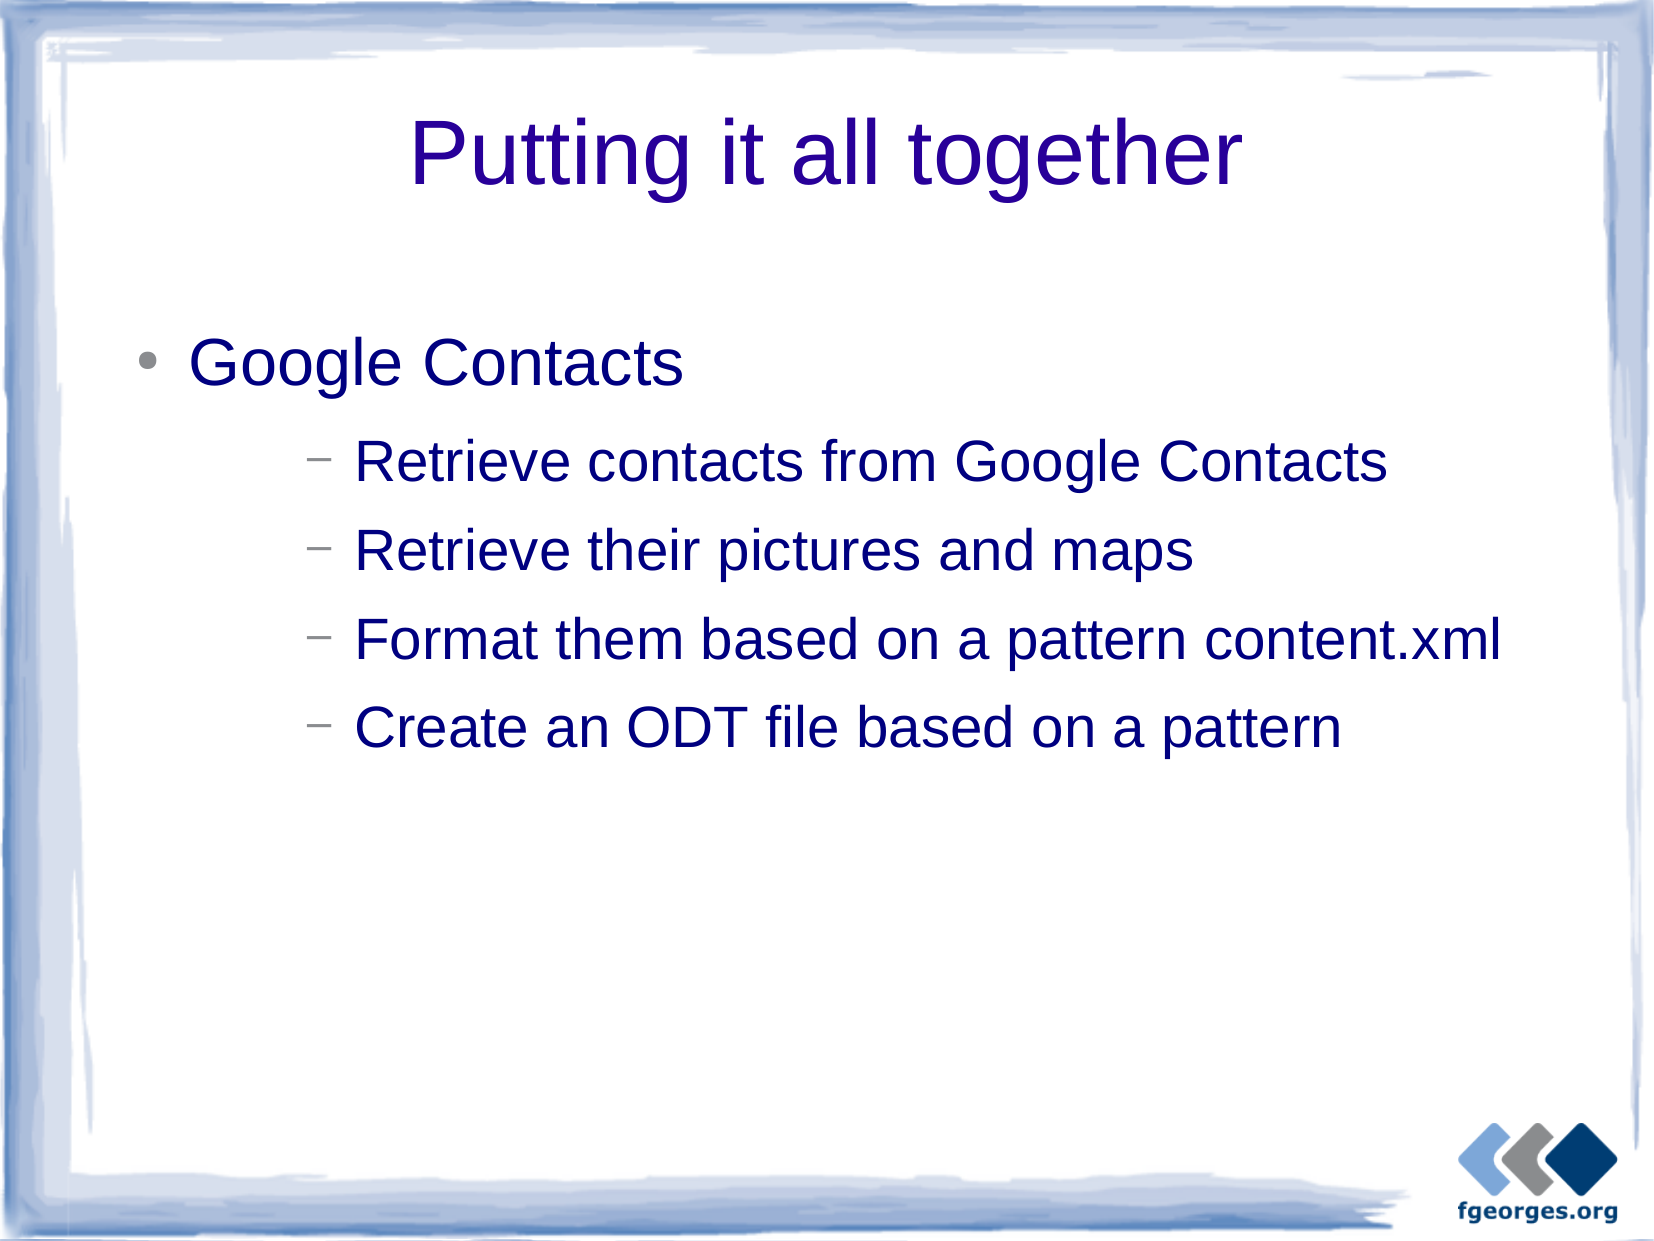

# Putting it all together
Google Contacts
Retrieve contacts from Google Contacts
Retrieve their pictures and maps
Format them based on a pattern content.xml
Create an ODT file based on a pattern